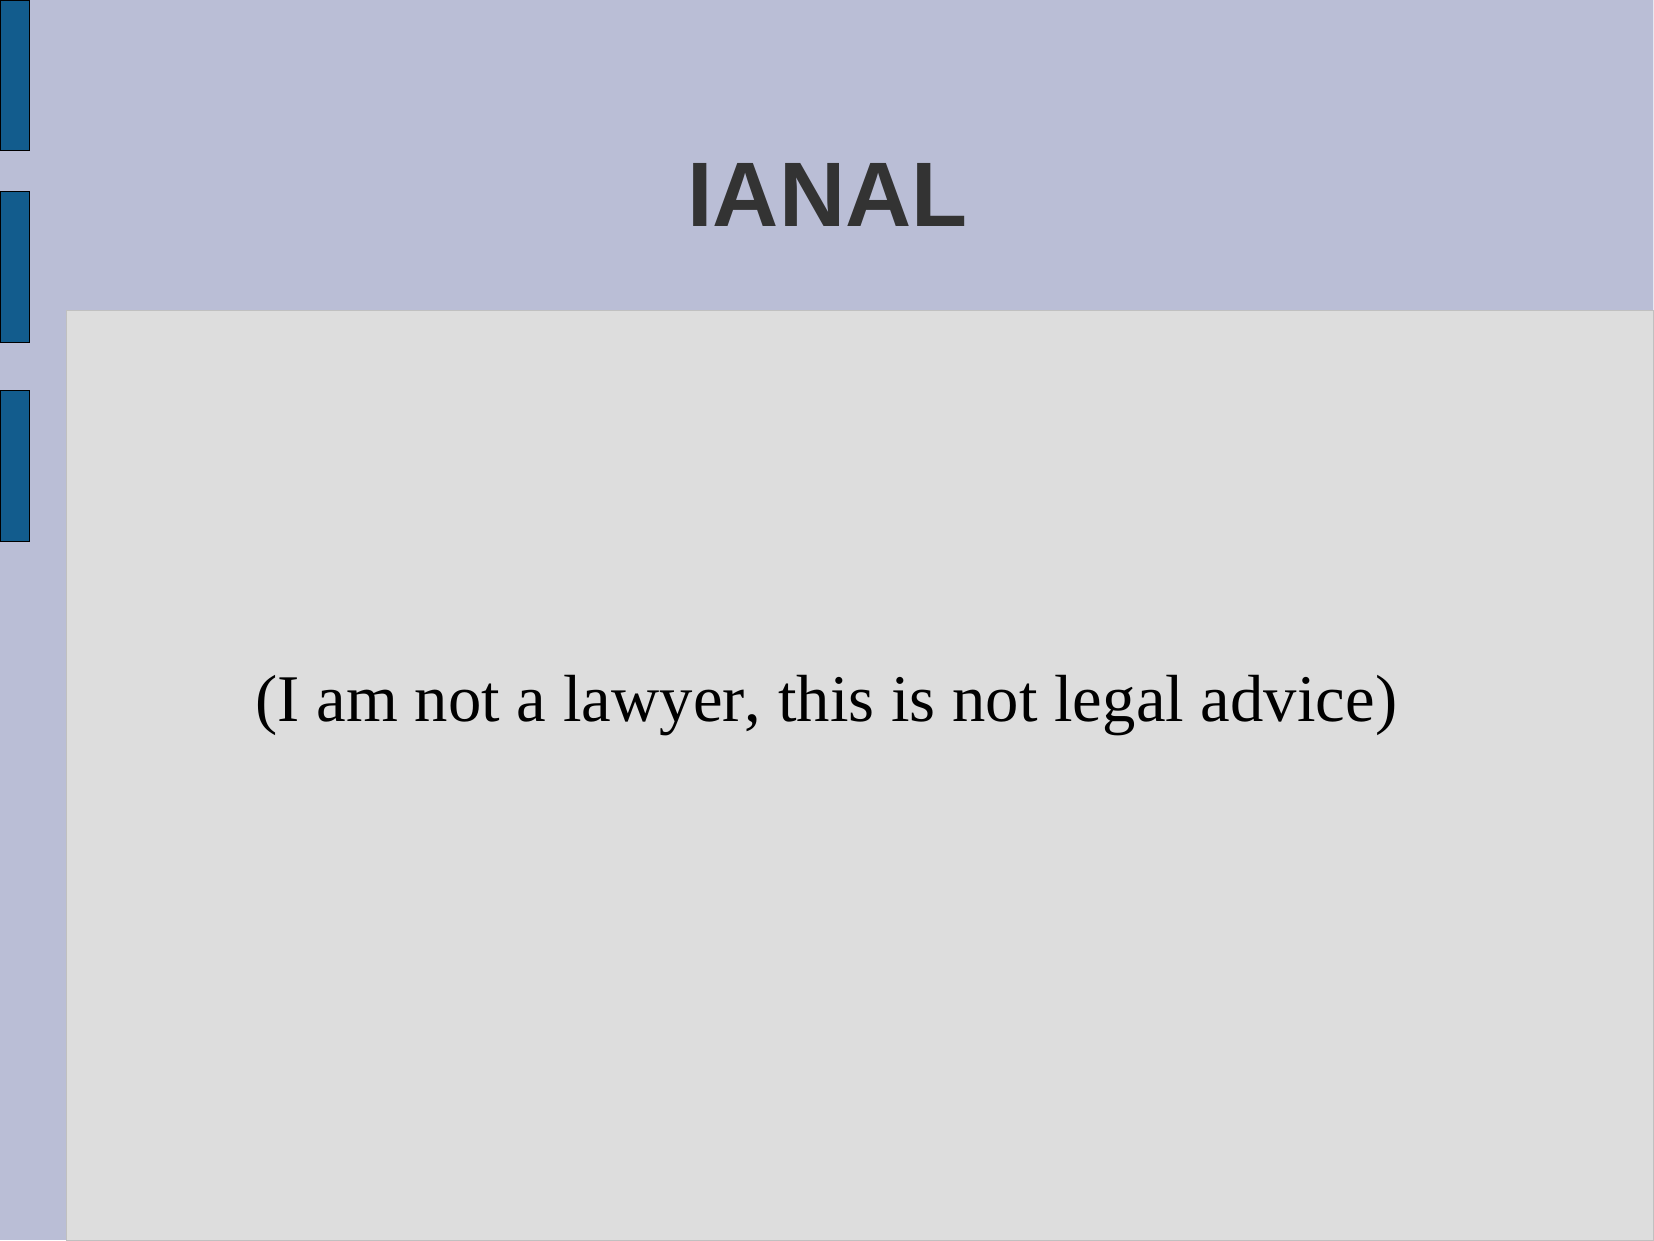

# IANAL
(I am not a lawyer, this is not legal advice)